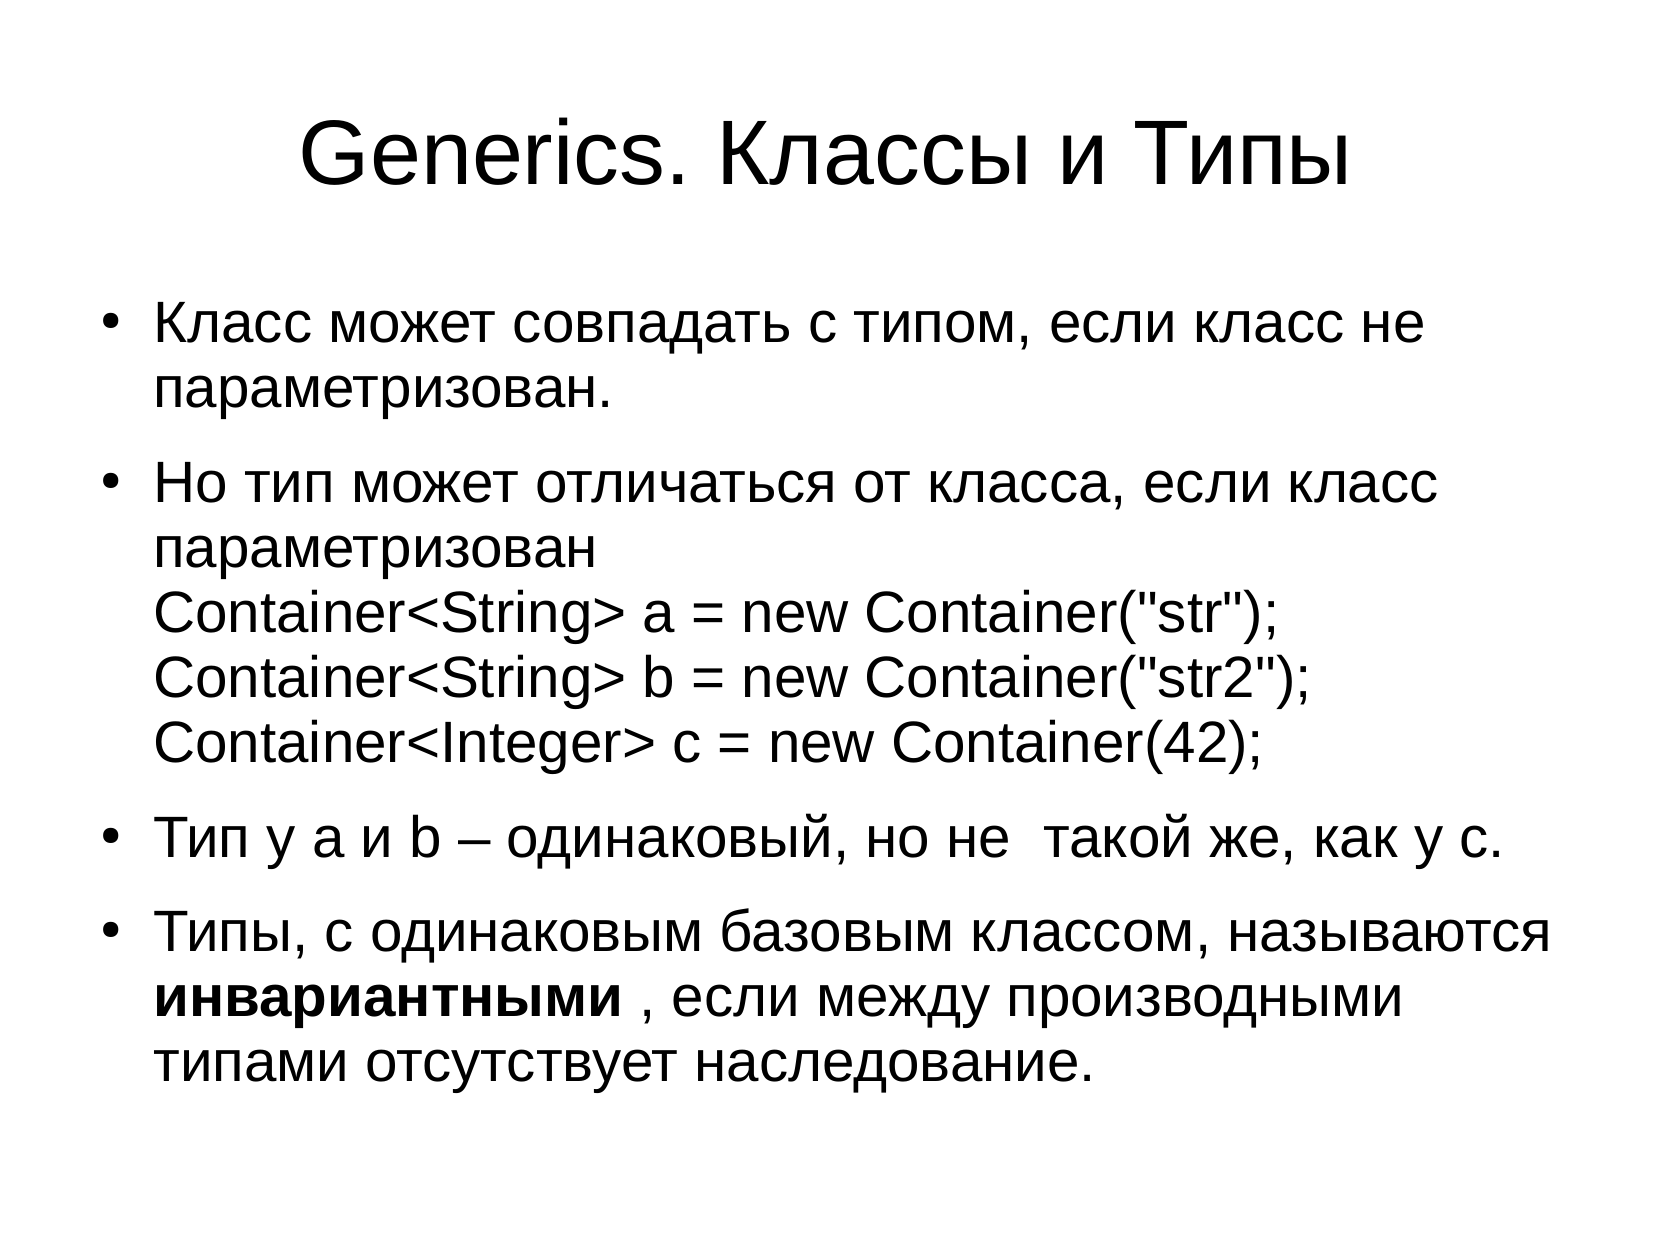

# Generics. Классы и Типы
Класс может совпадать с типом, если класс не параметризован.
Но тип может отличаться от класса, если класс параметризован
Container<String> a = new Container("str");
Container<String> b = new Container("str2");
Container<Integer> c = new Container(42);
Тип у a и b – одинаковый, но не такой же, как у c.
Типы, с одинаковым базовым классом, называются инвариантными , если между производными типами отсутствует наследование.